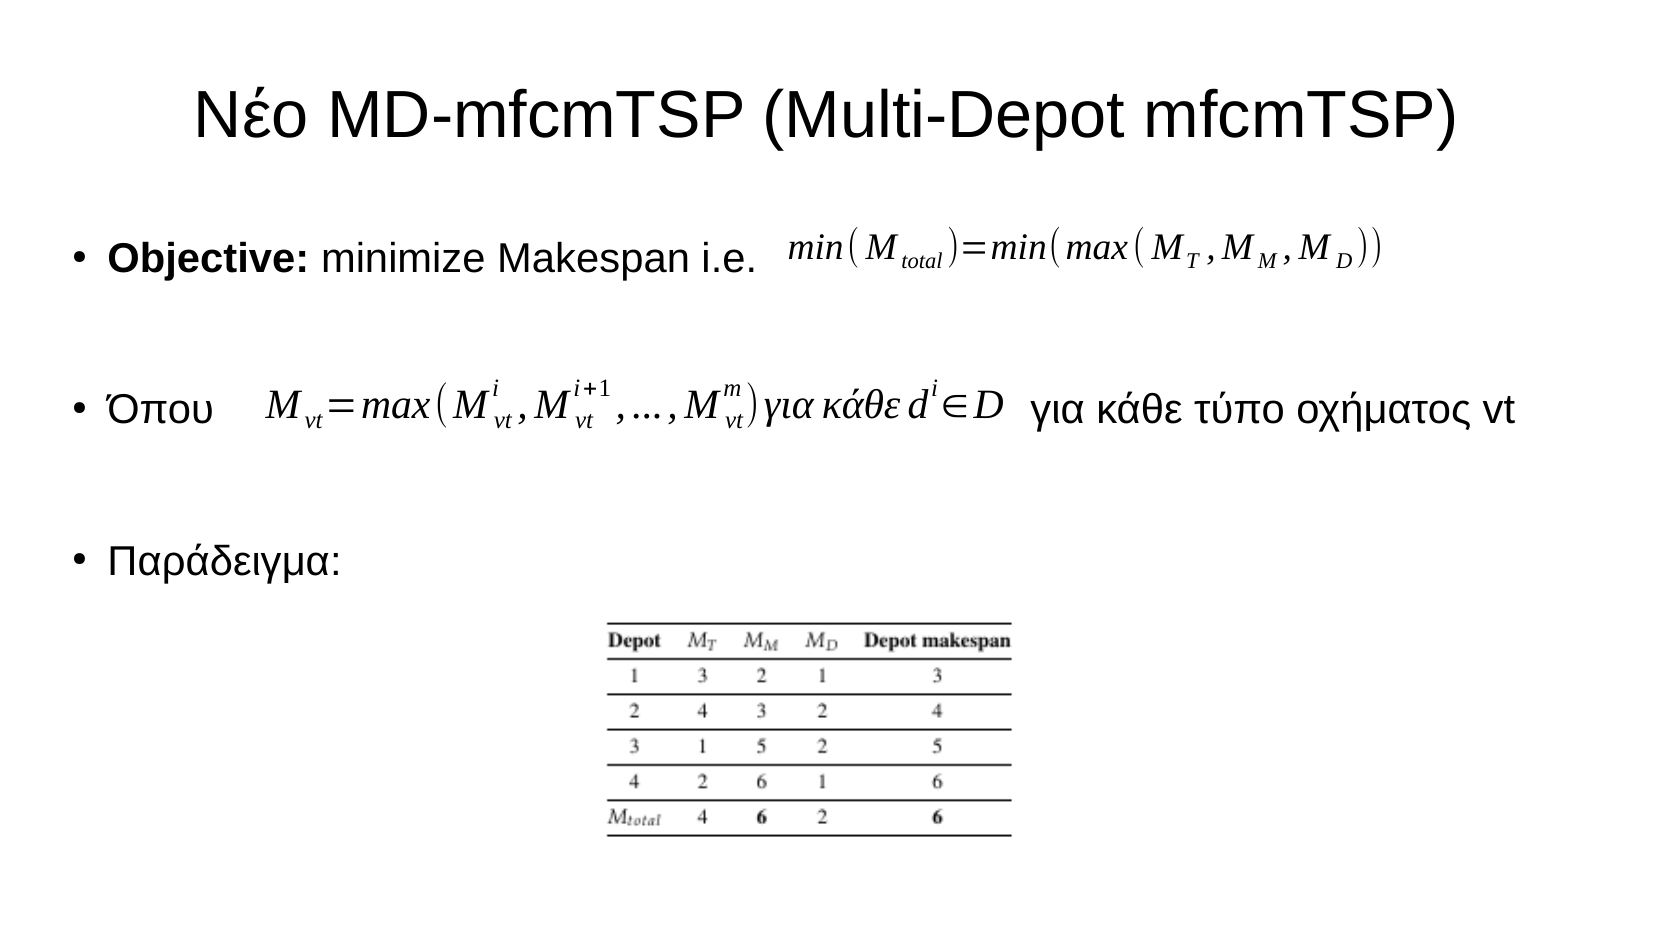

# Νέο MD-mfcmTSP (Multi-Depot mfcmTSP)
Objective: minimize Makespan i.e.
Όπου για κάθε τύπο οχήματος vt
Παράδειγμα: